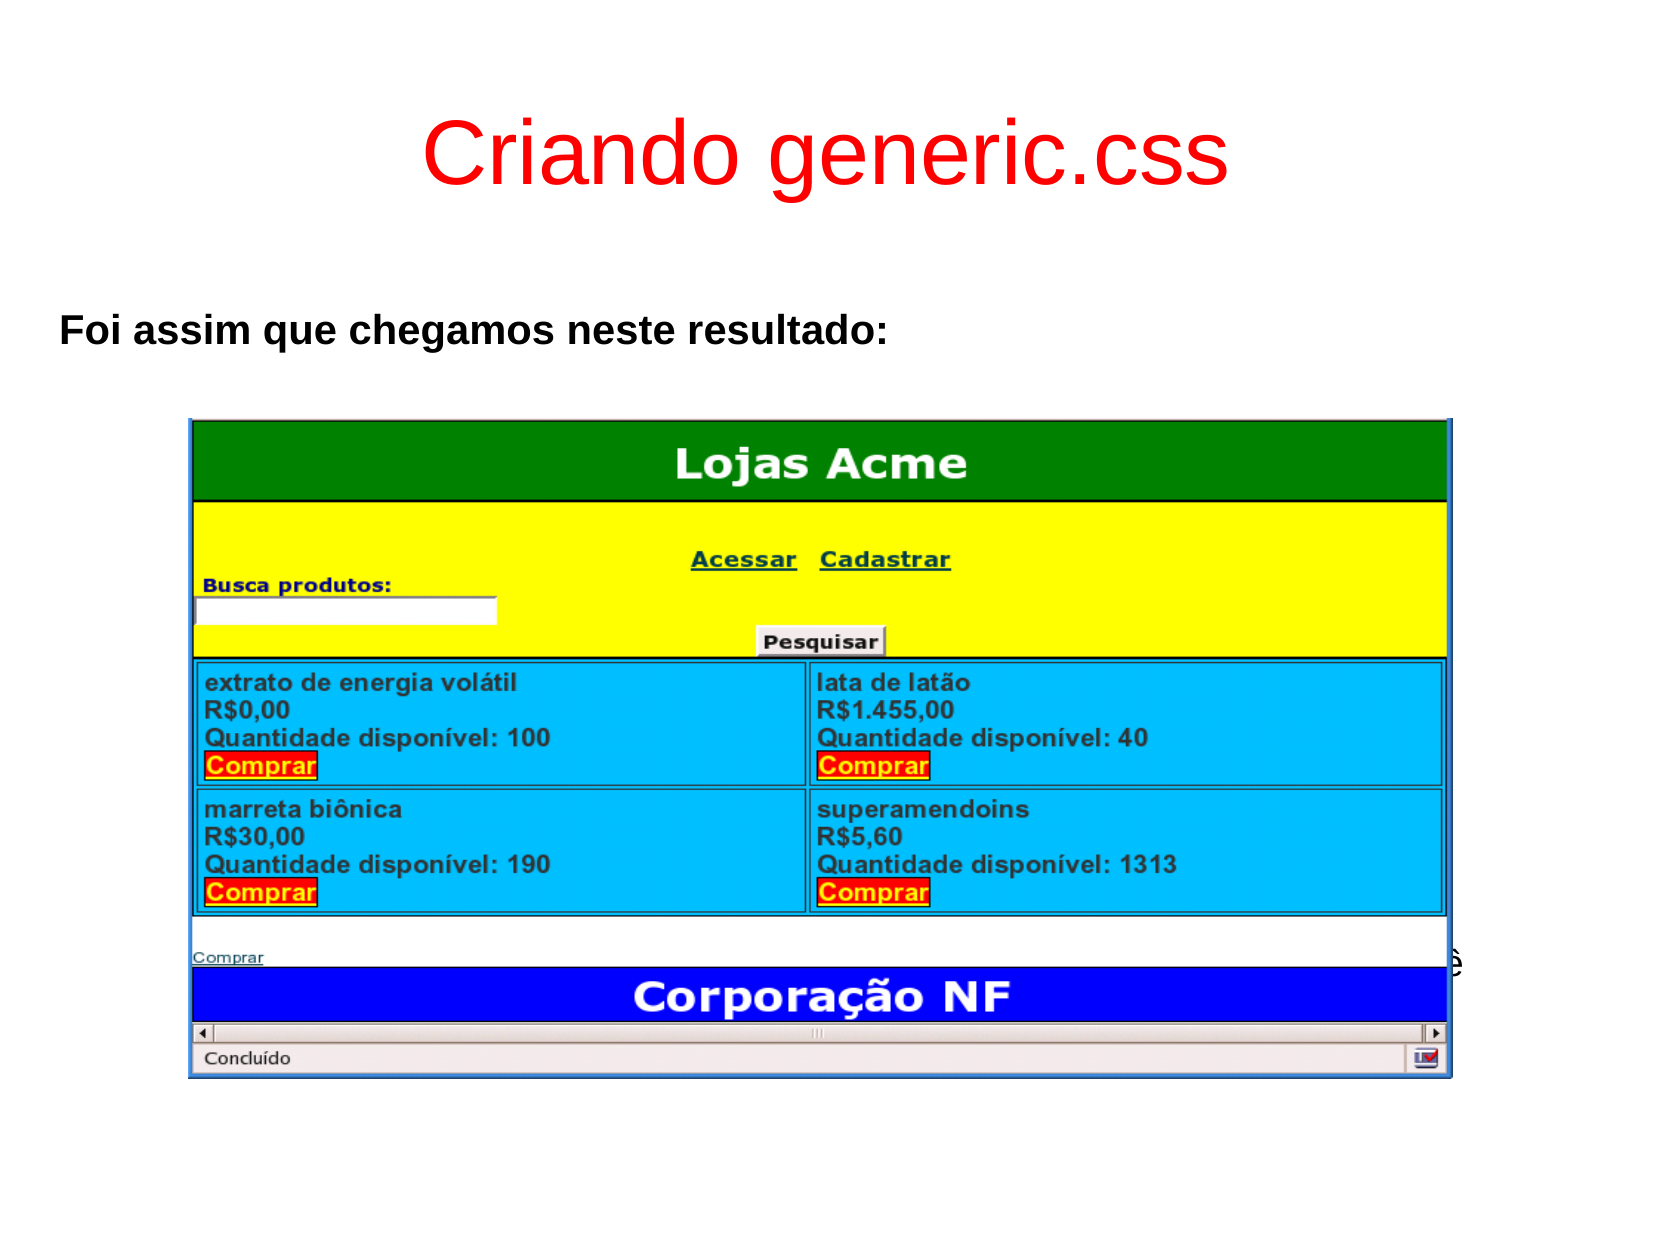

# Criando generic.css
Foi assim que chegamos neste resultado:
você